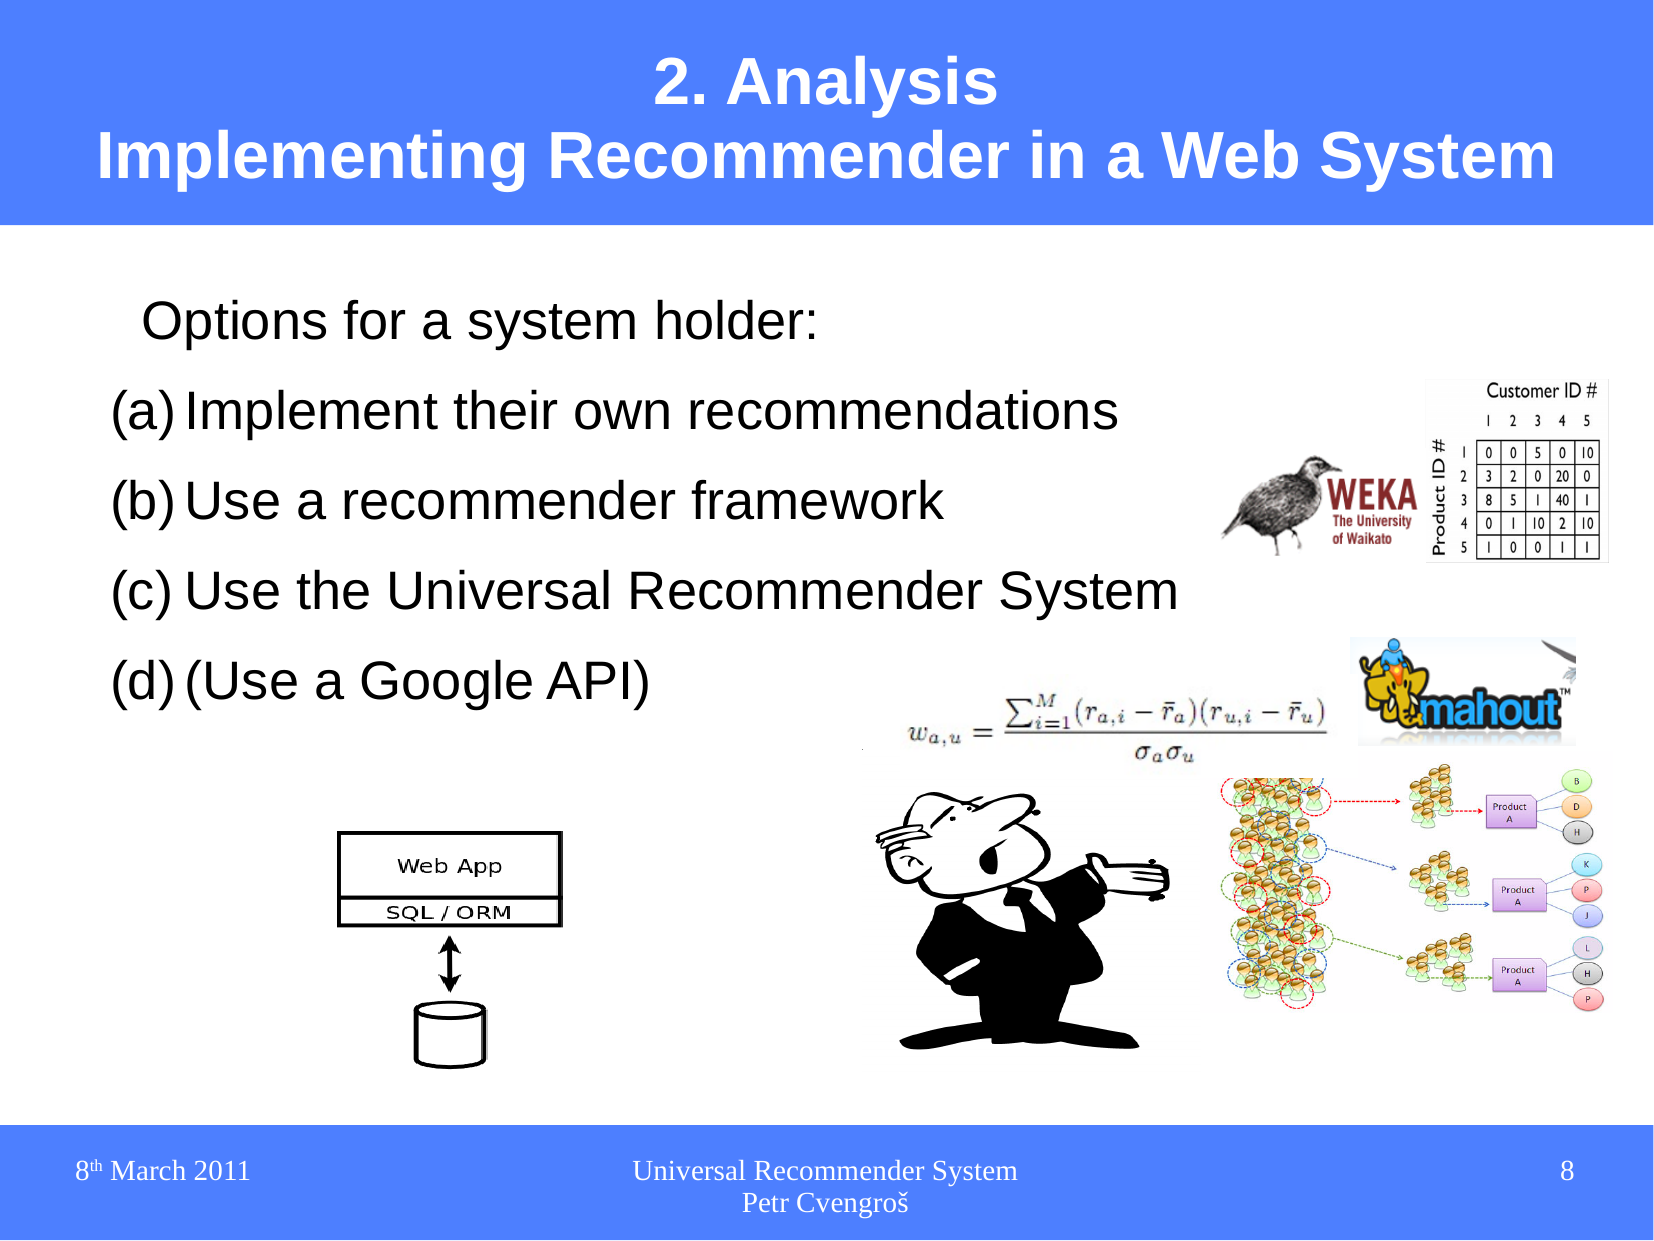

# 2. Analysis Implementing Recommender in a Web System
Options for a system holder:
Implement their own recommendations
Use a recommender framework
Use the Universal Recommender System
(Use a Google API)
8